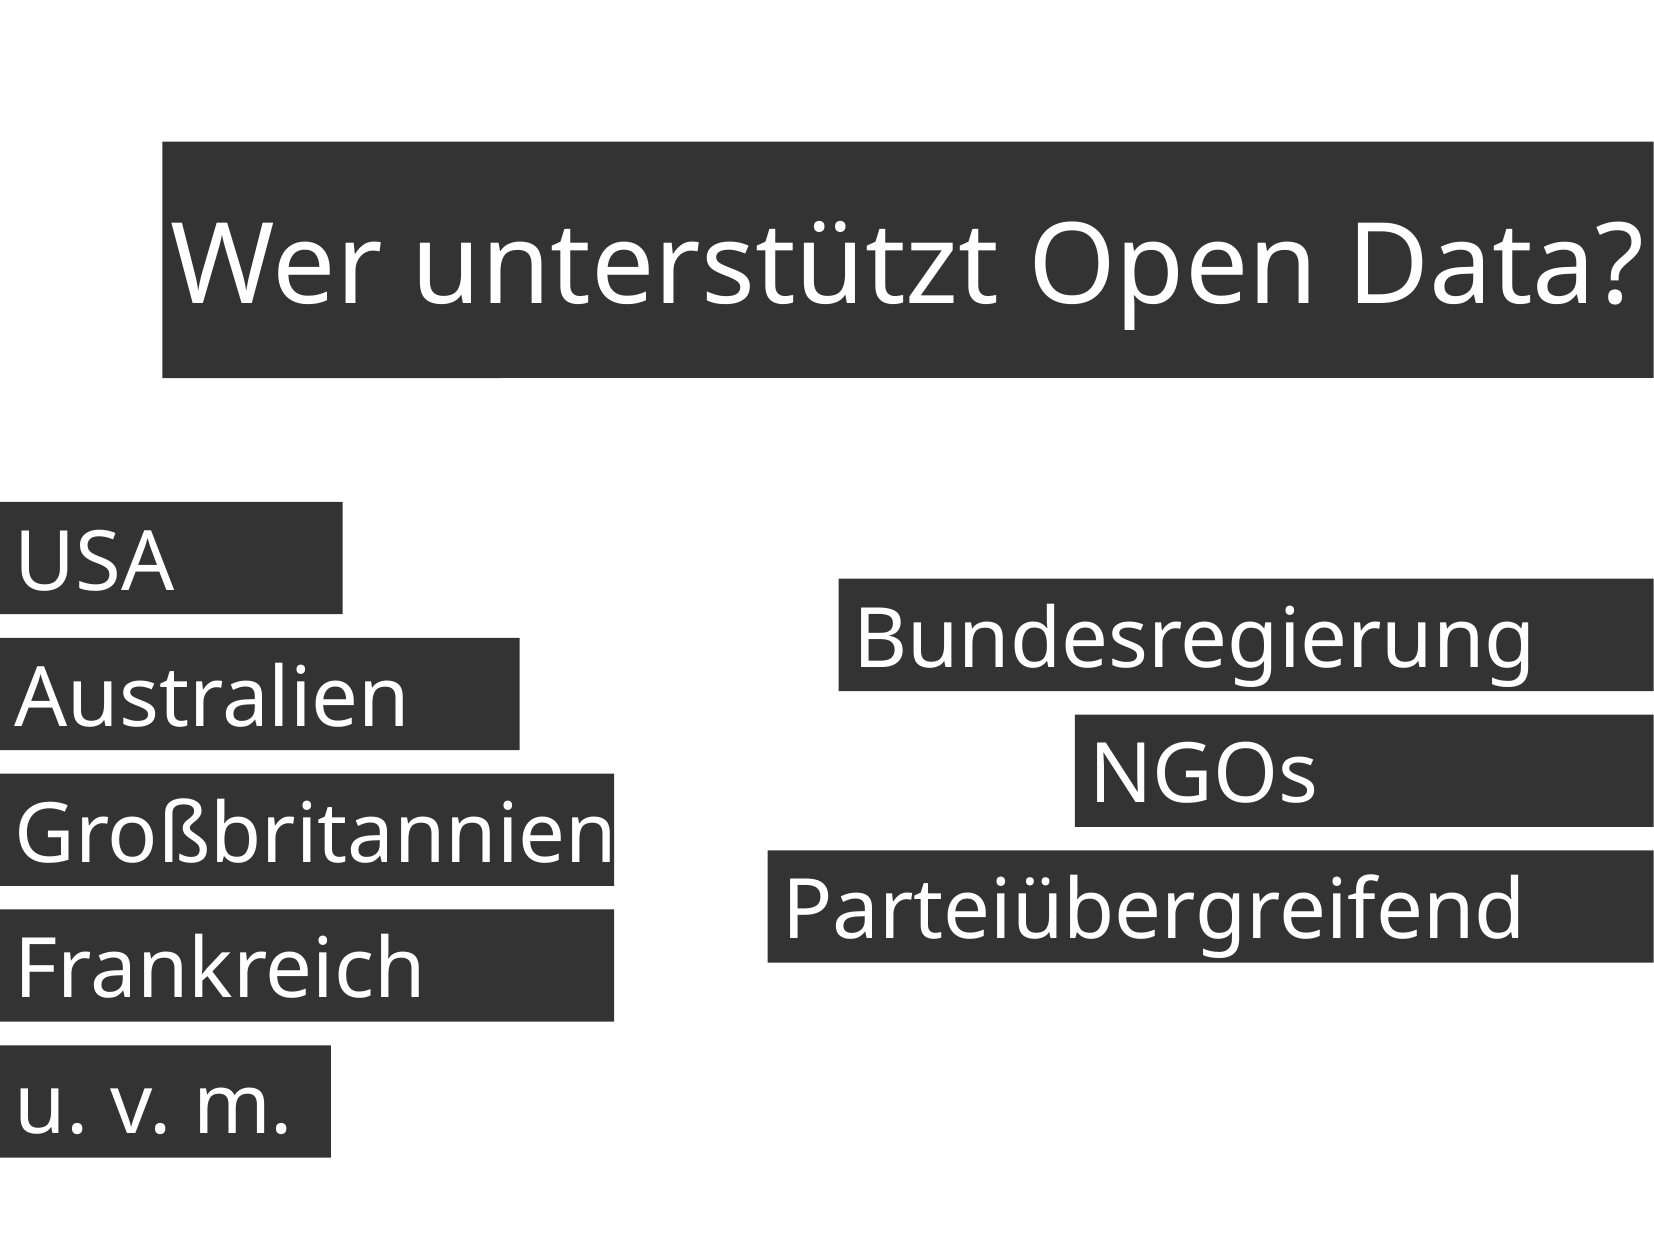

Wer unterstützt Open Data?
USA
Bundesregierung
Australien
NGOs
Großbritannien
Parteiübergreifend
Frankreich
u. v. m.